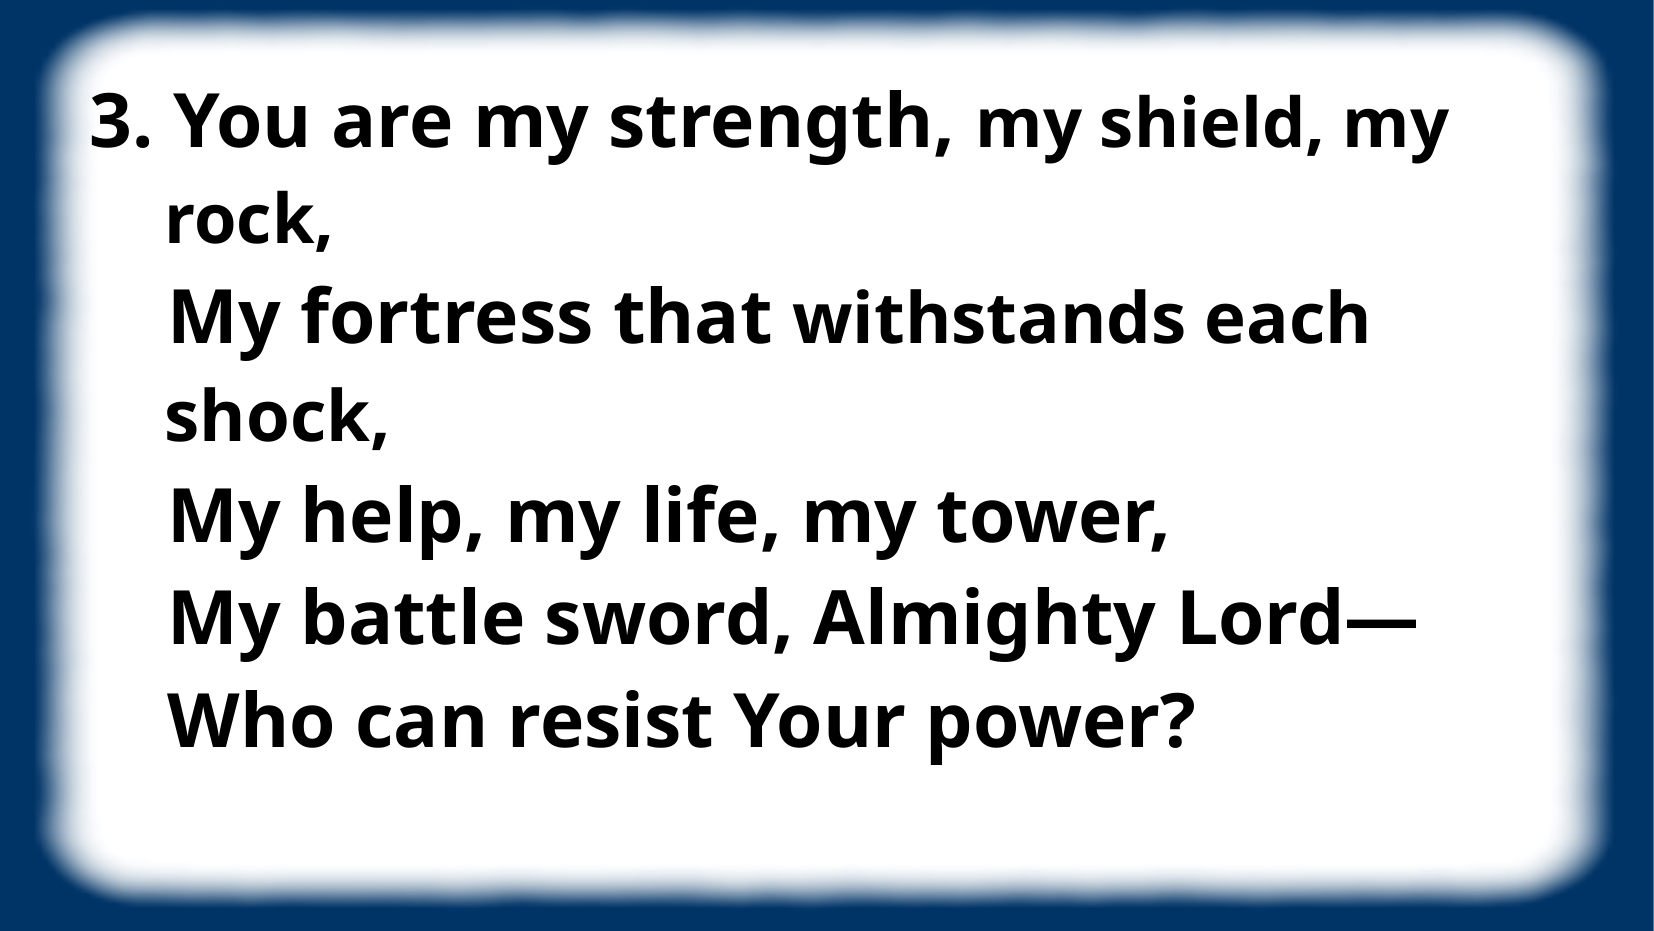

3. You are my strength, my shield, my rock,
 My fortress that withstands each shock,
 My help, my life, my tower,
 My battle sword, Almighty Lord—
 Who can resist Your power?